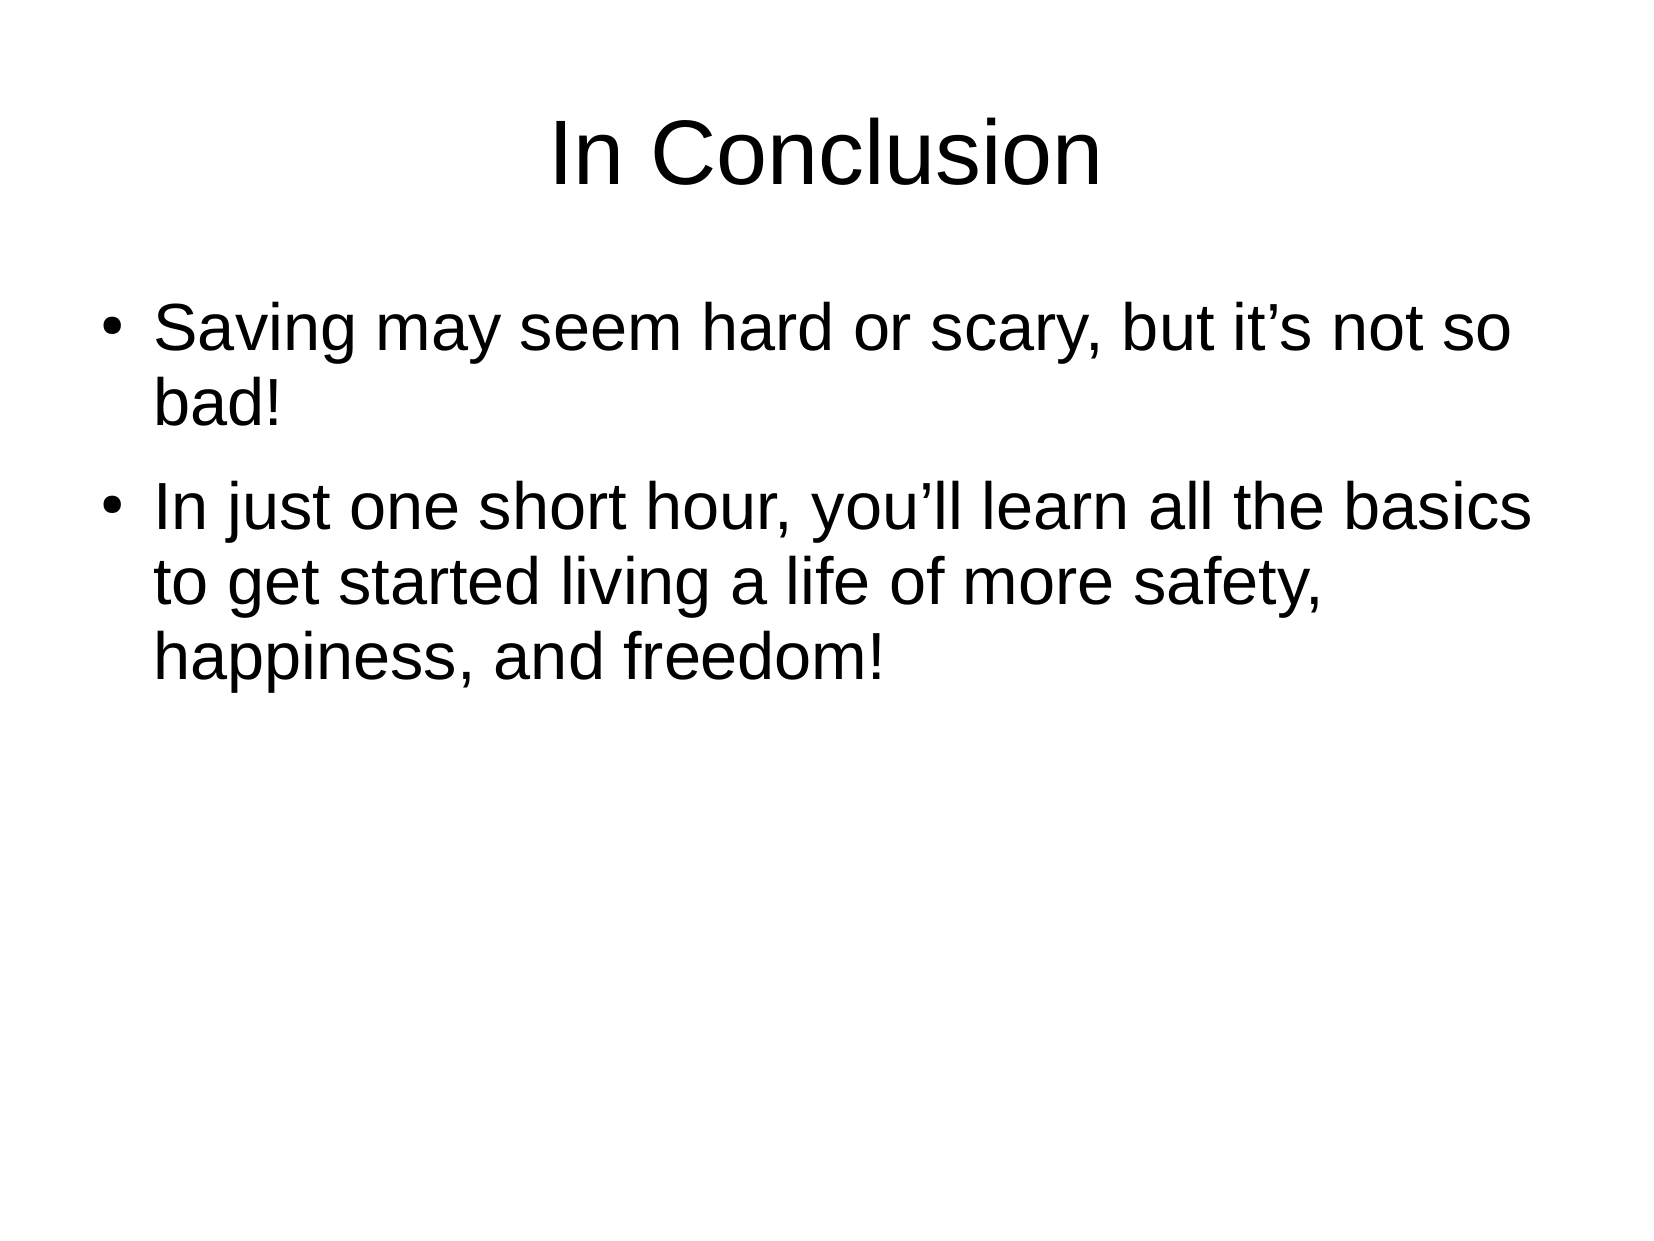

# In Conclusion
Saving may seem hard or scary, but it’s not so bad!
In just one short hour, you’ll learn all the basics to get started living a life of more safety, happiness, and freedom!